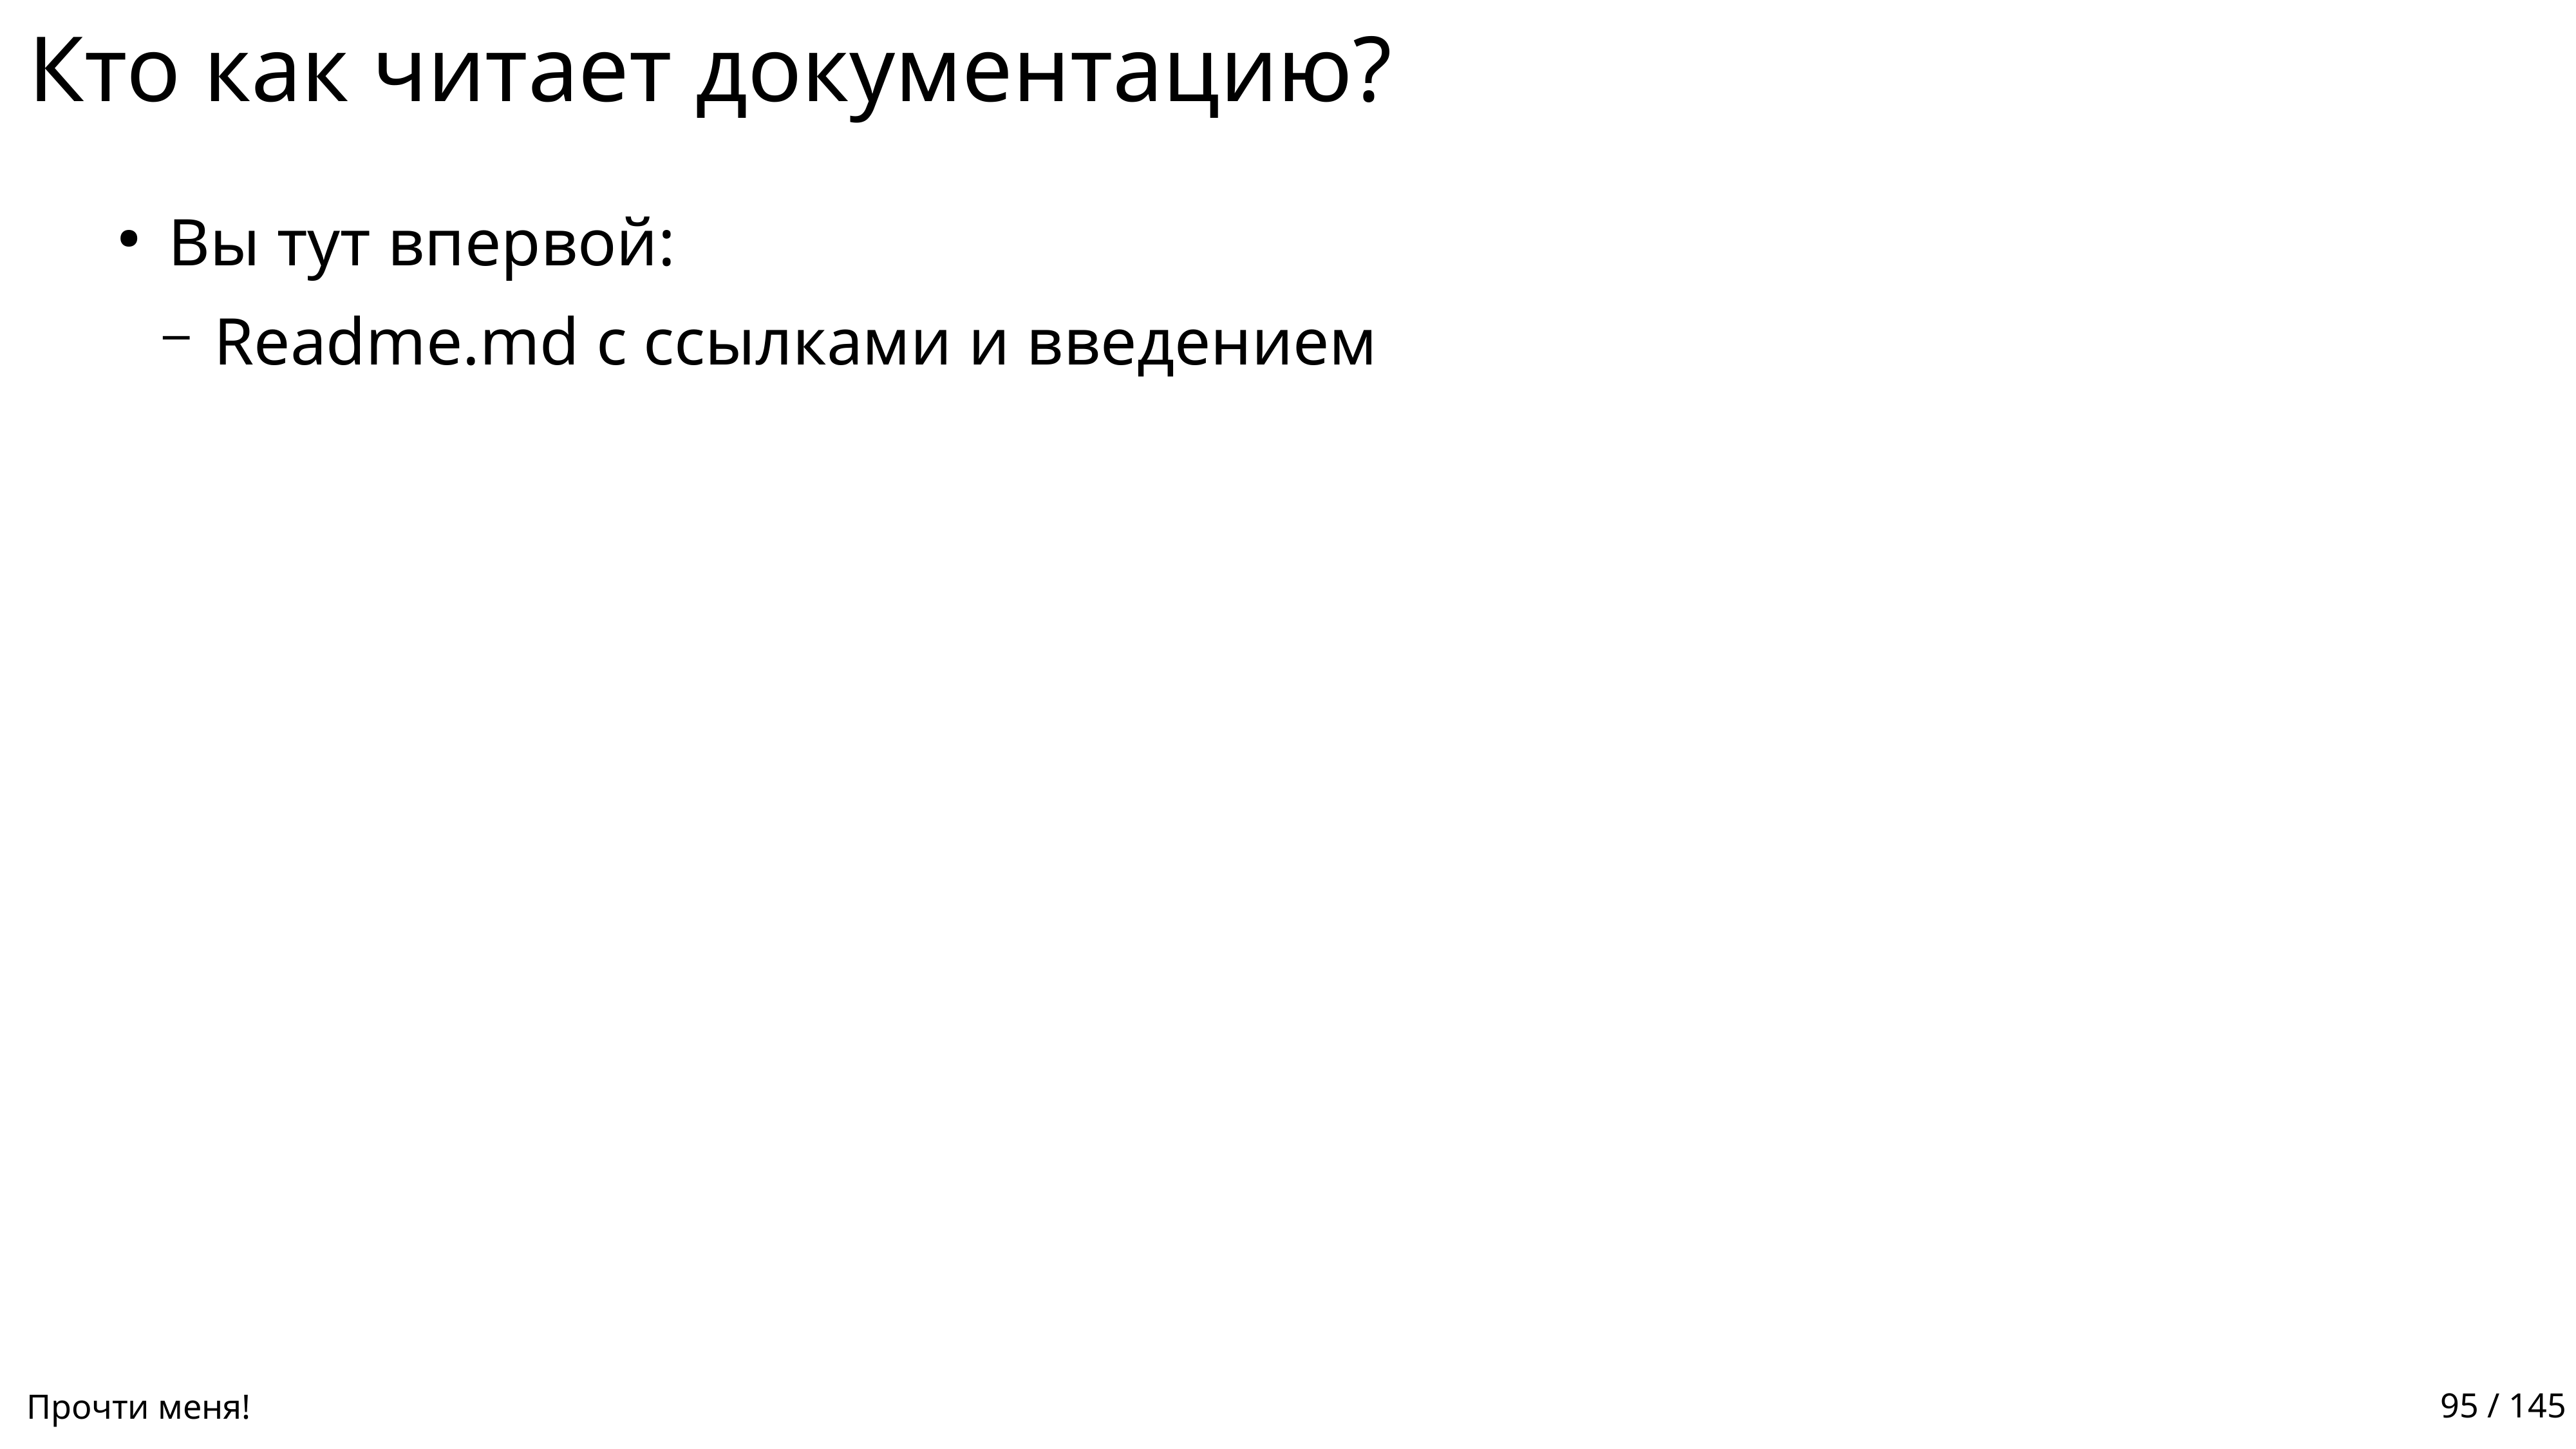

Кто как читает документацию?
# Вы тут впервой:
 Readme.md с ссылками и введением
Прочти меня!